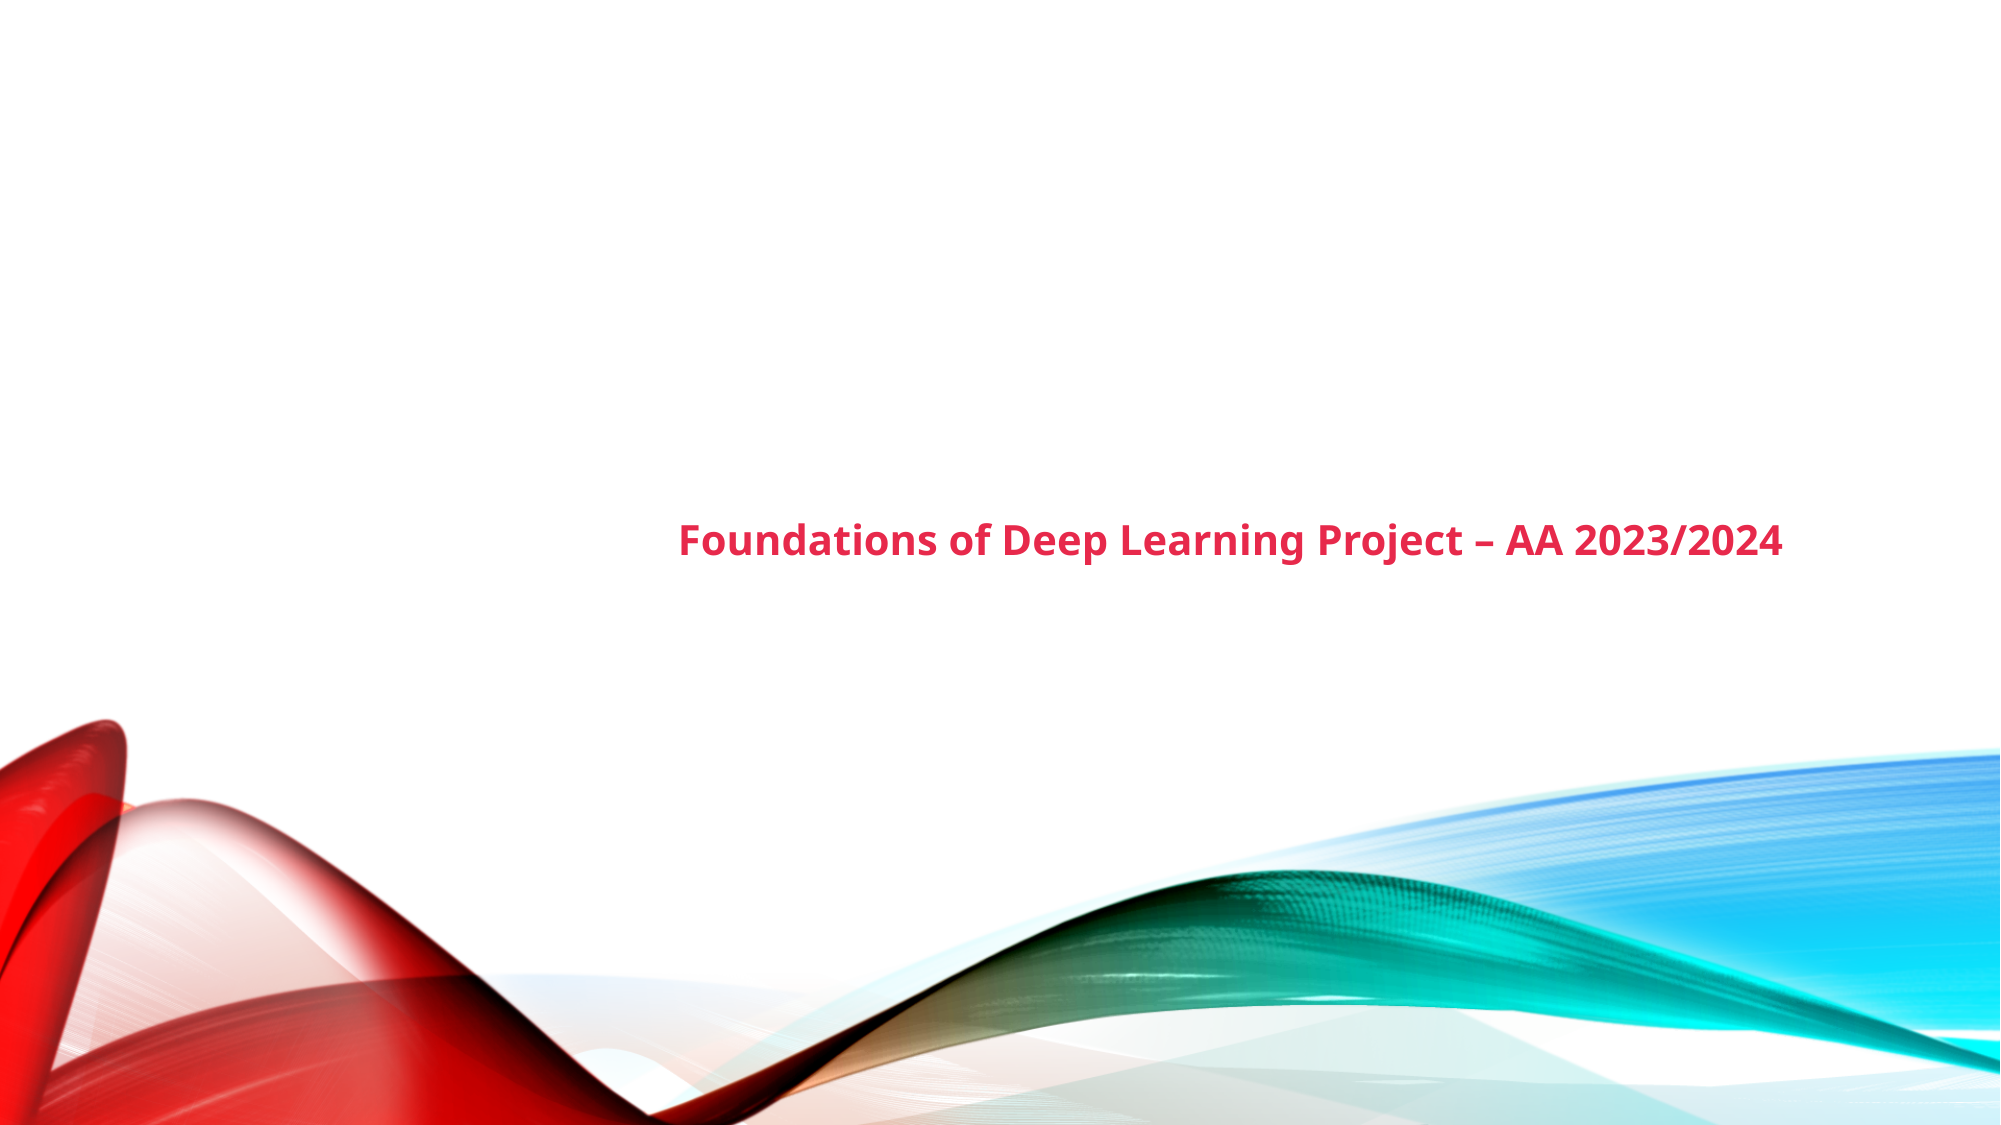

# Semantic Segmentation on Camvid Dataset
Foundations of Deep Learning Project – AA 2023/2024
Cristian Longoni (871070)
Robin Smith (839696)
Sergio Verga (859200)